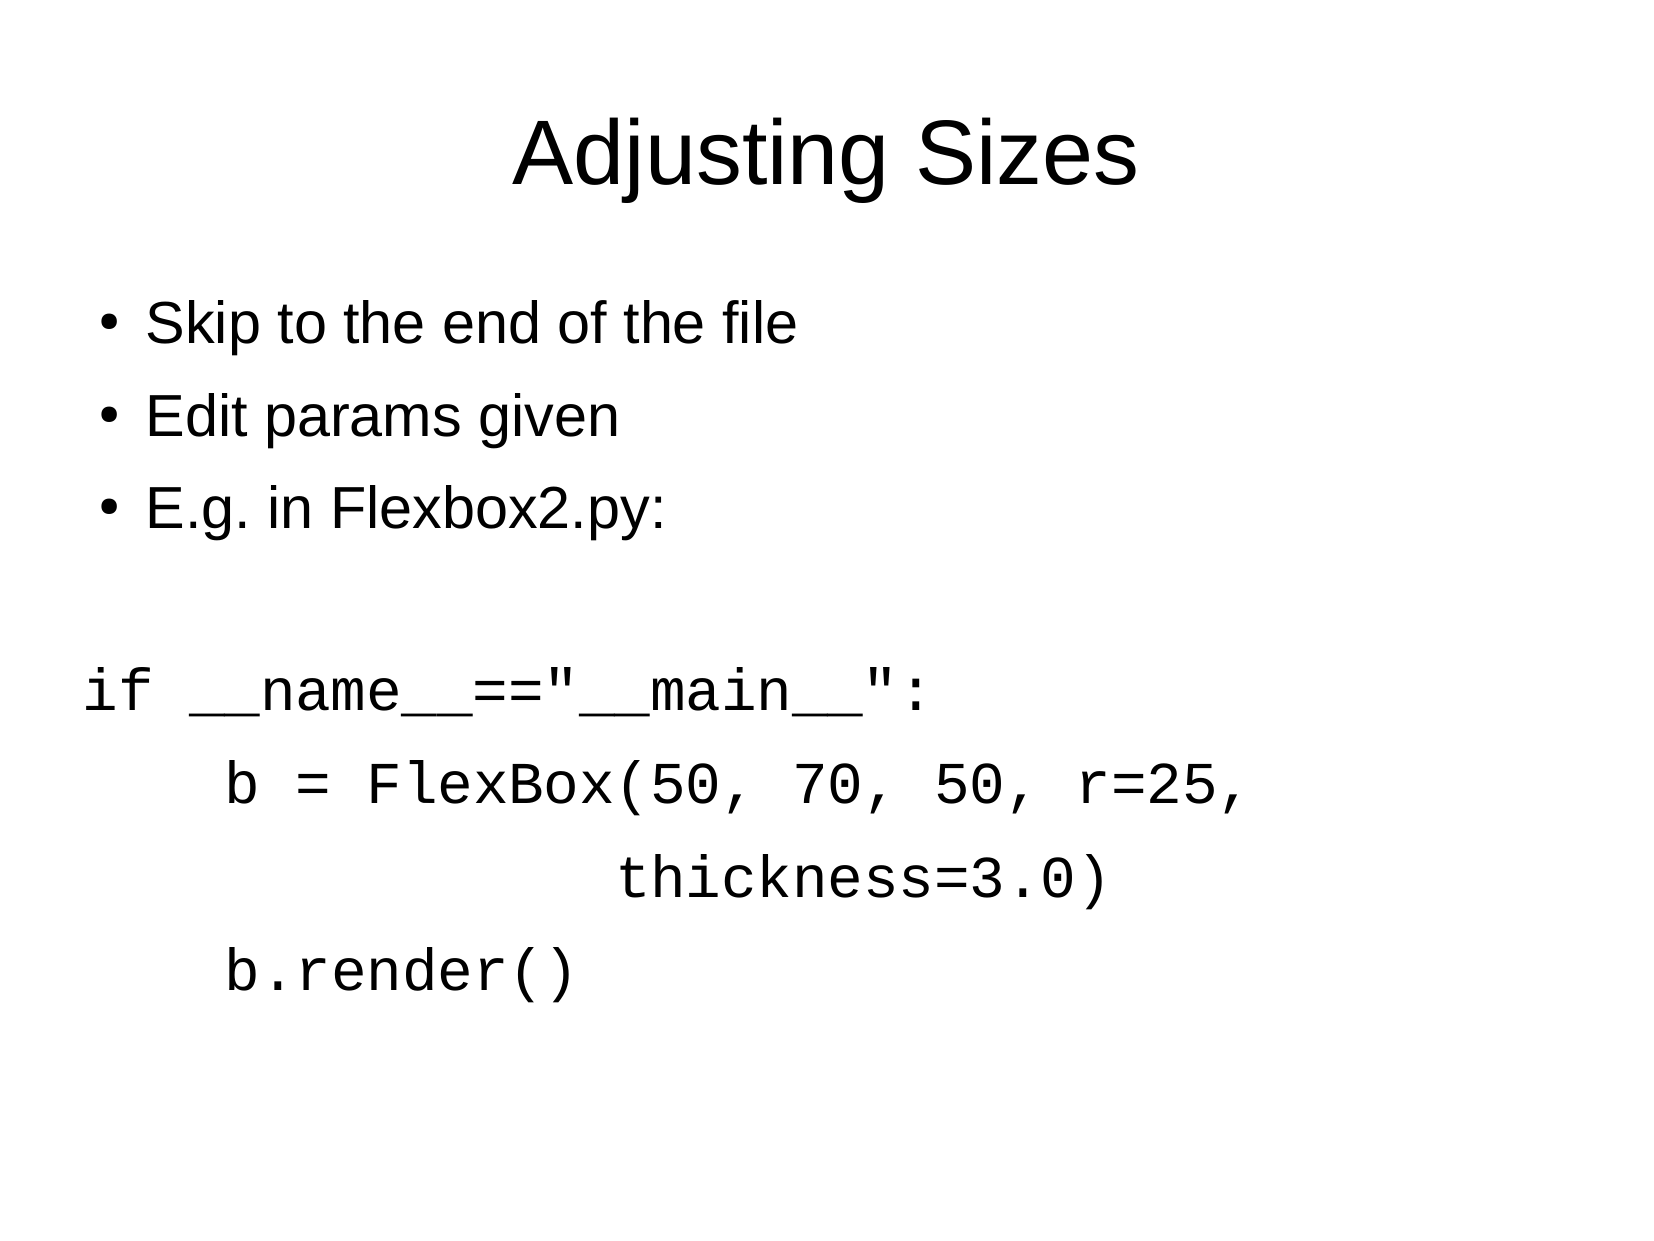

# Adjusting Sizes
Skip to the end of the file
Edit params given
E.g. in Flexbox2.py:
if __name__=="__main__":
 b = FlexBox(50, 70, 50, r=25,
 thickness=3.0)
 b.render()